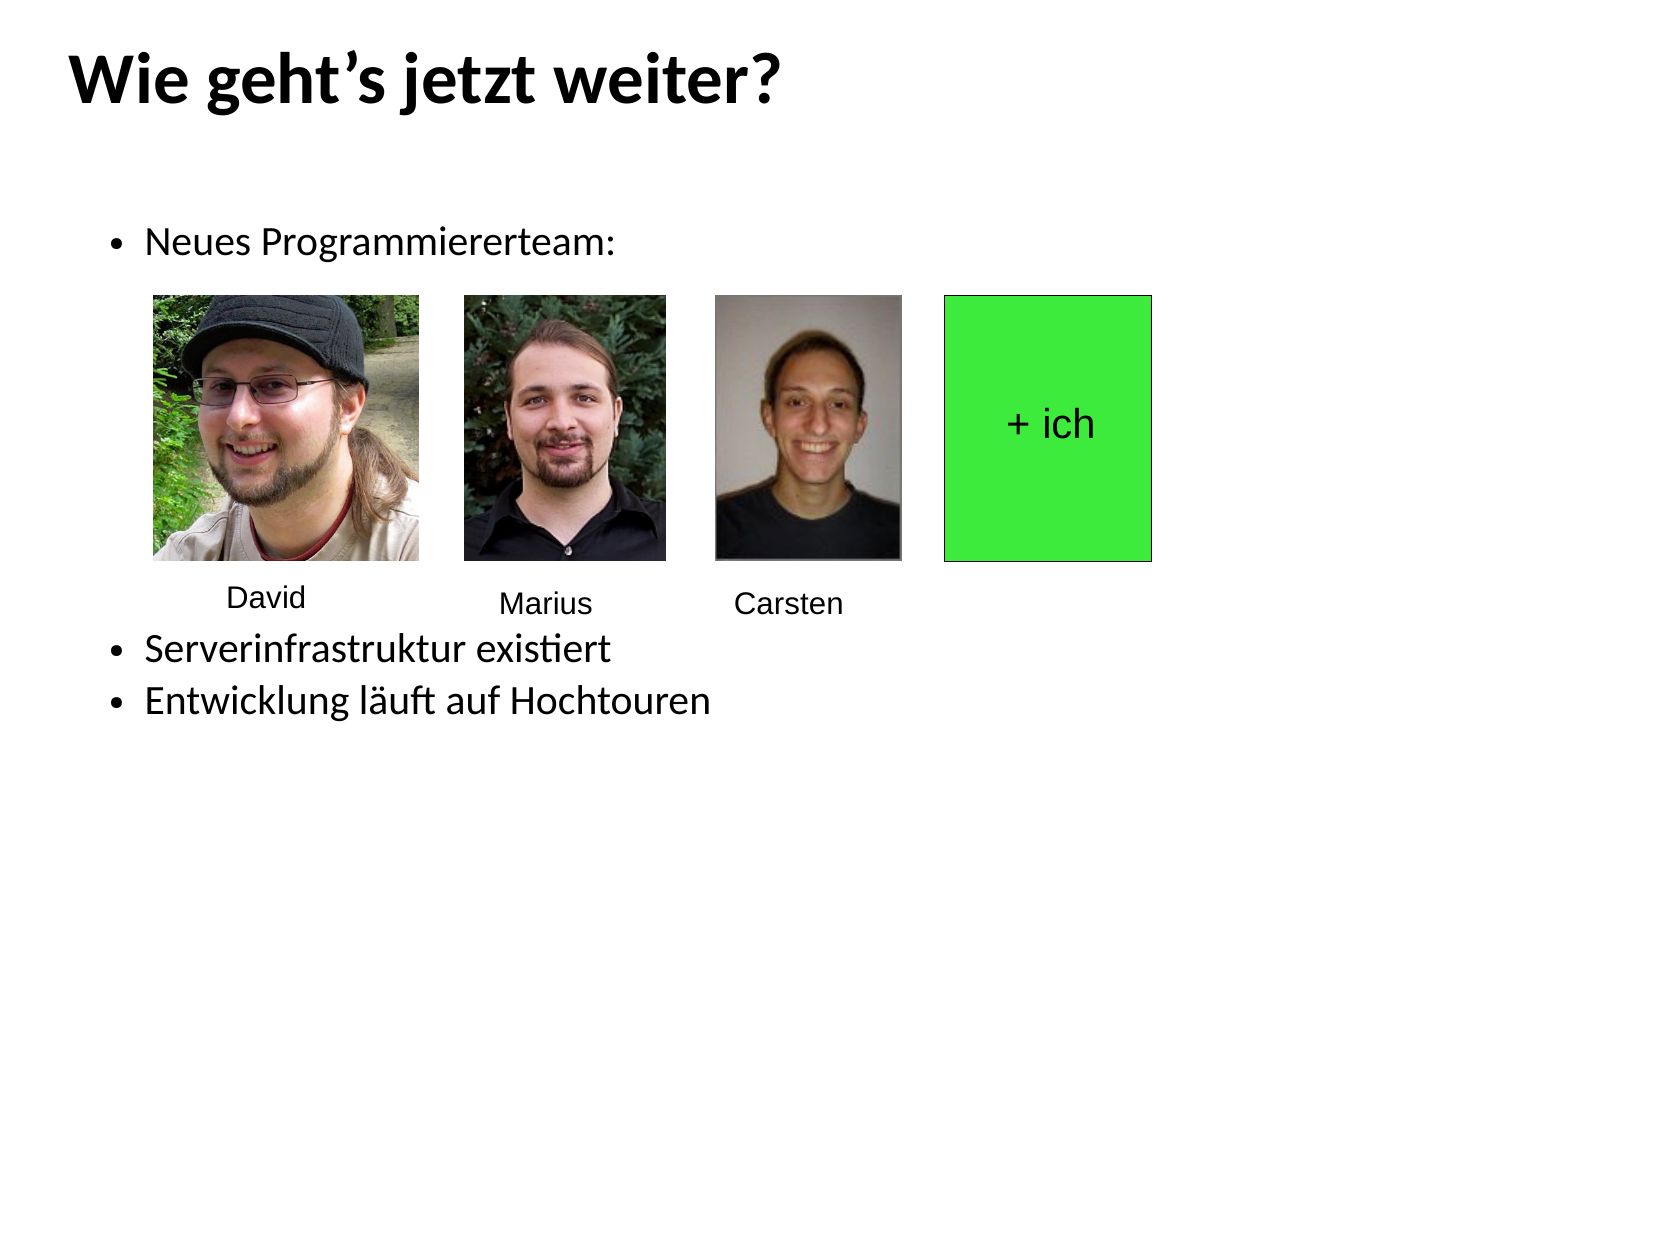

Wie geht’s jetzt weiter?
Neues Programmiererteam:
Serverinfrastruktur existiert
Entwicklung läuft auf Hochtouren
+ ich
David
Marius
Carsten